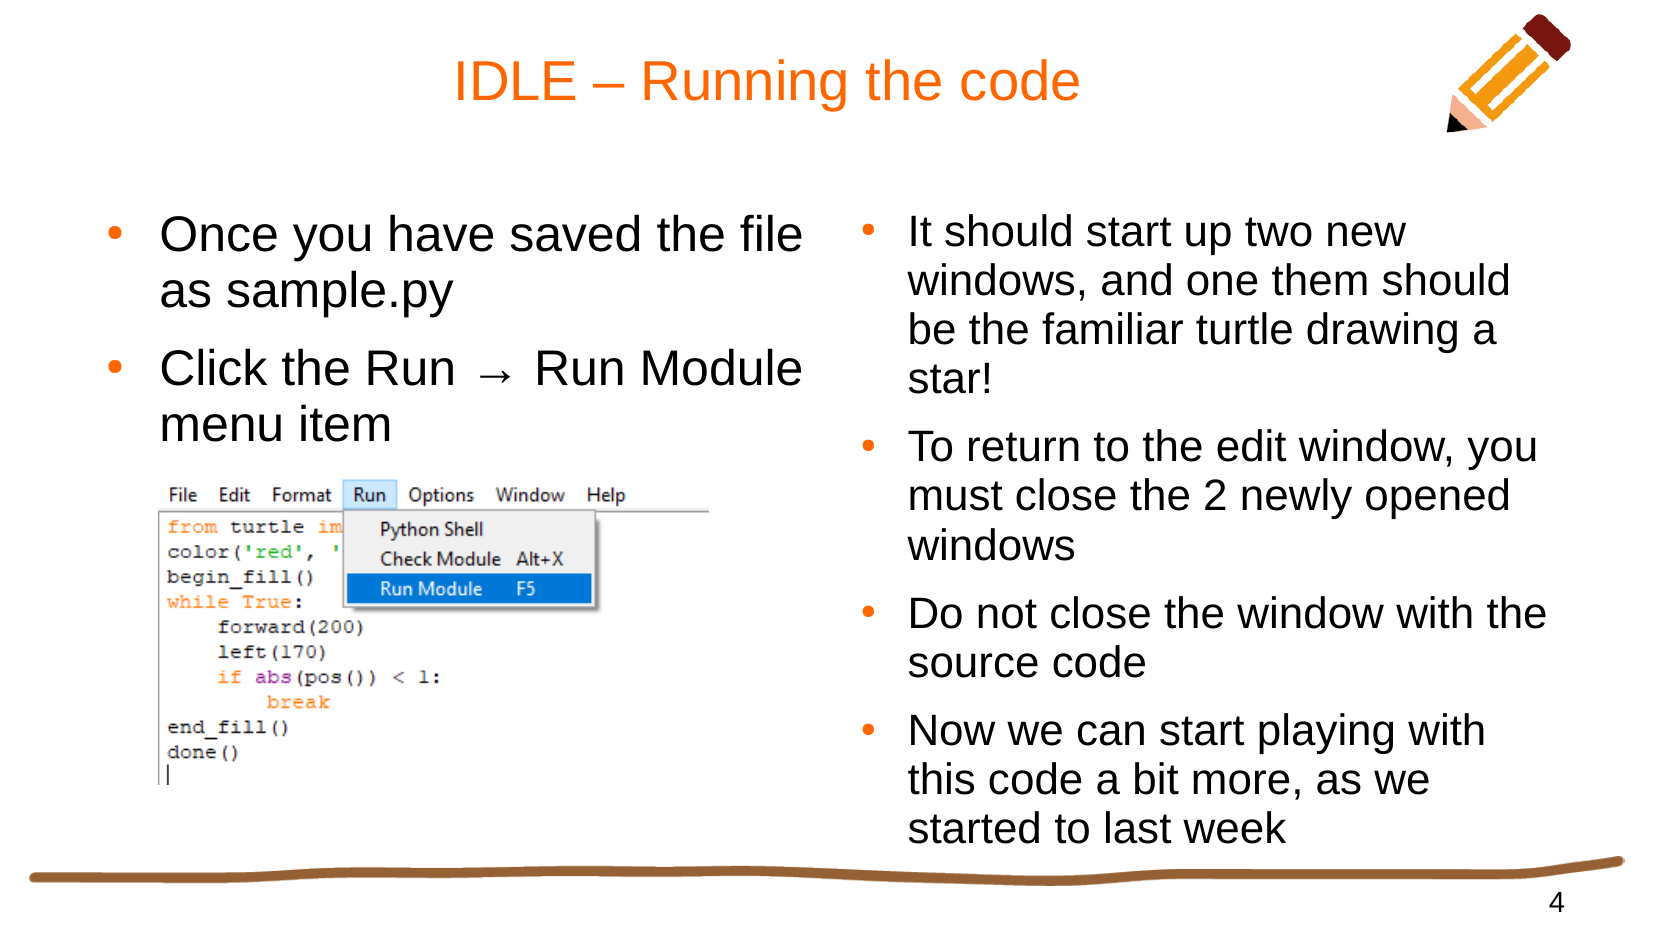

# IDLE – Running the code
Once you have saved the file as sample.py
Click the Run → Run Module menu item
It should start up two new windows, and one them should be the familiar turtle drawing a star!
To return to the edit window, you must close the 2 newly opened windows
Do not close the window with the source code
Now we can start playing with this code a bit more, as we started to last week
4